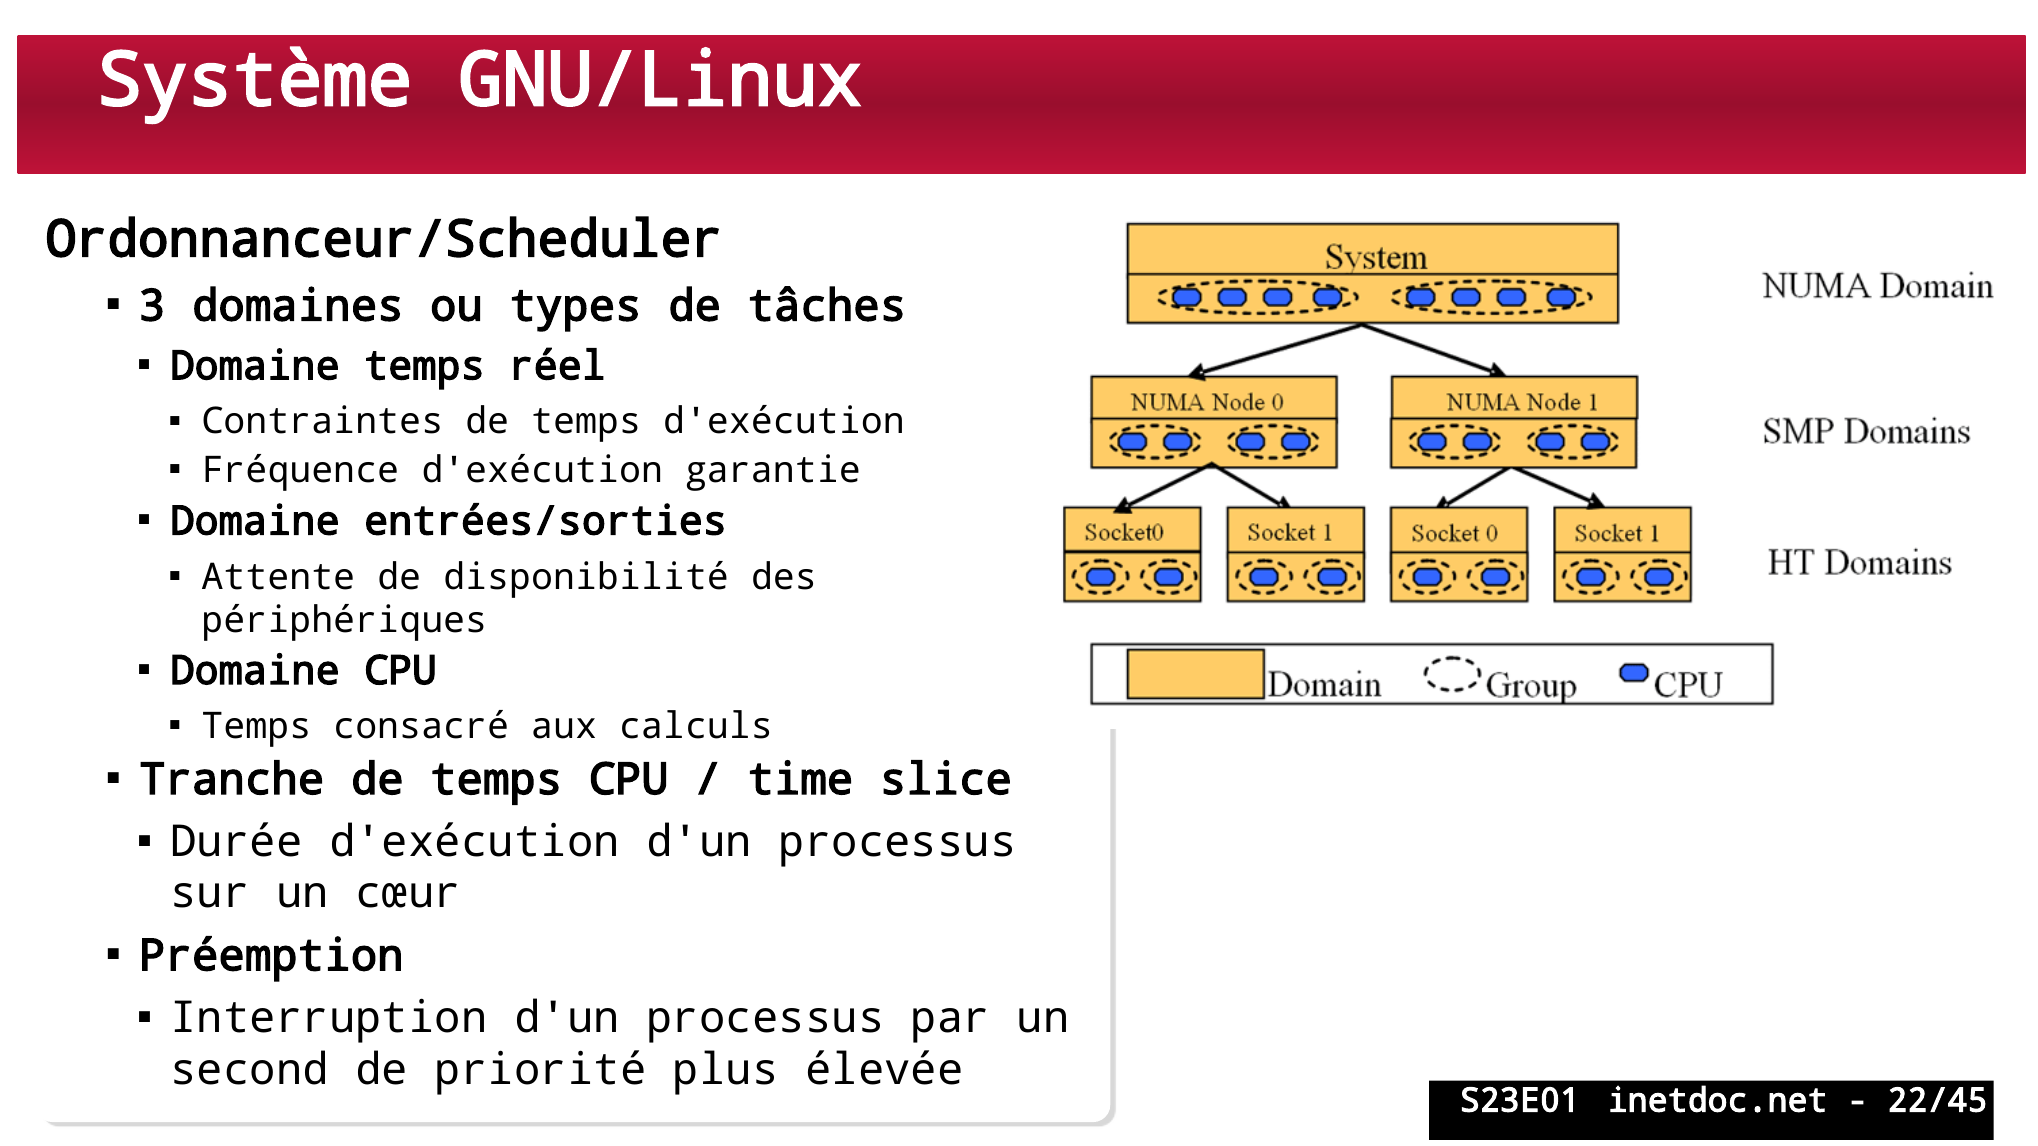

Système GNU/Linux
Ordonnanceur/Scheduler
3 domaines ou types de tâches
Domaine temps réel
Contraintes de temps d'exécution
Fréquence d'exécution garantie
Domaine entrées/sorties
Attente de disponibilité des périphériques
Domaine CPU
Temps consacré aux calculs
Tranche de temps CPU / time slice
Durée d'exécution d'un processus sur un cœur
Préemption
Interruption d'un processus par un second de priorité plus élevée
S23E01	inetdoc.net - /45